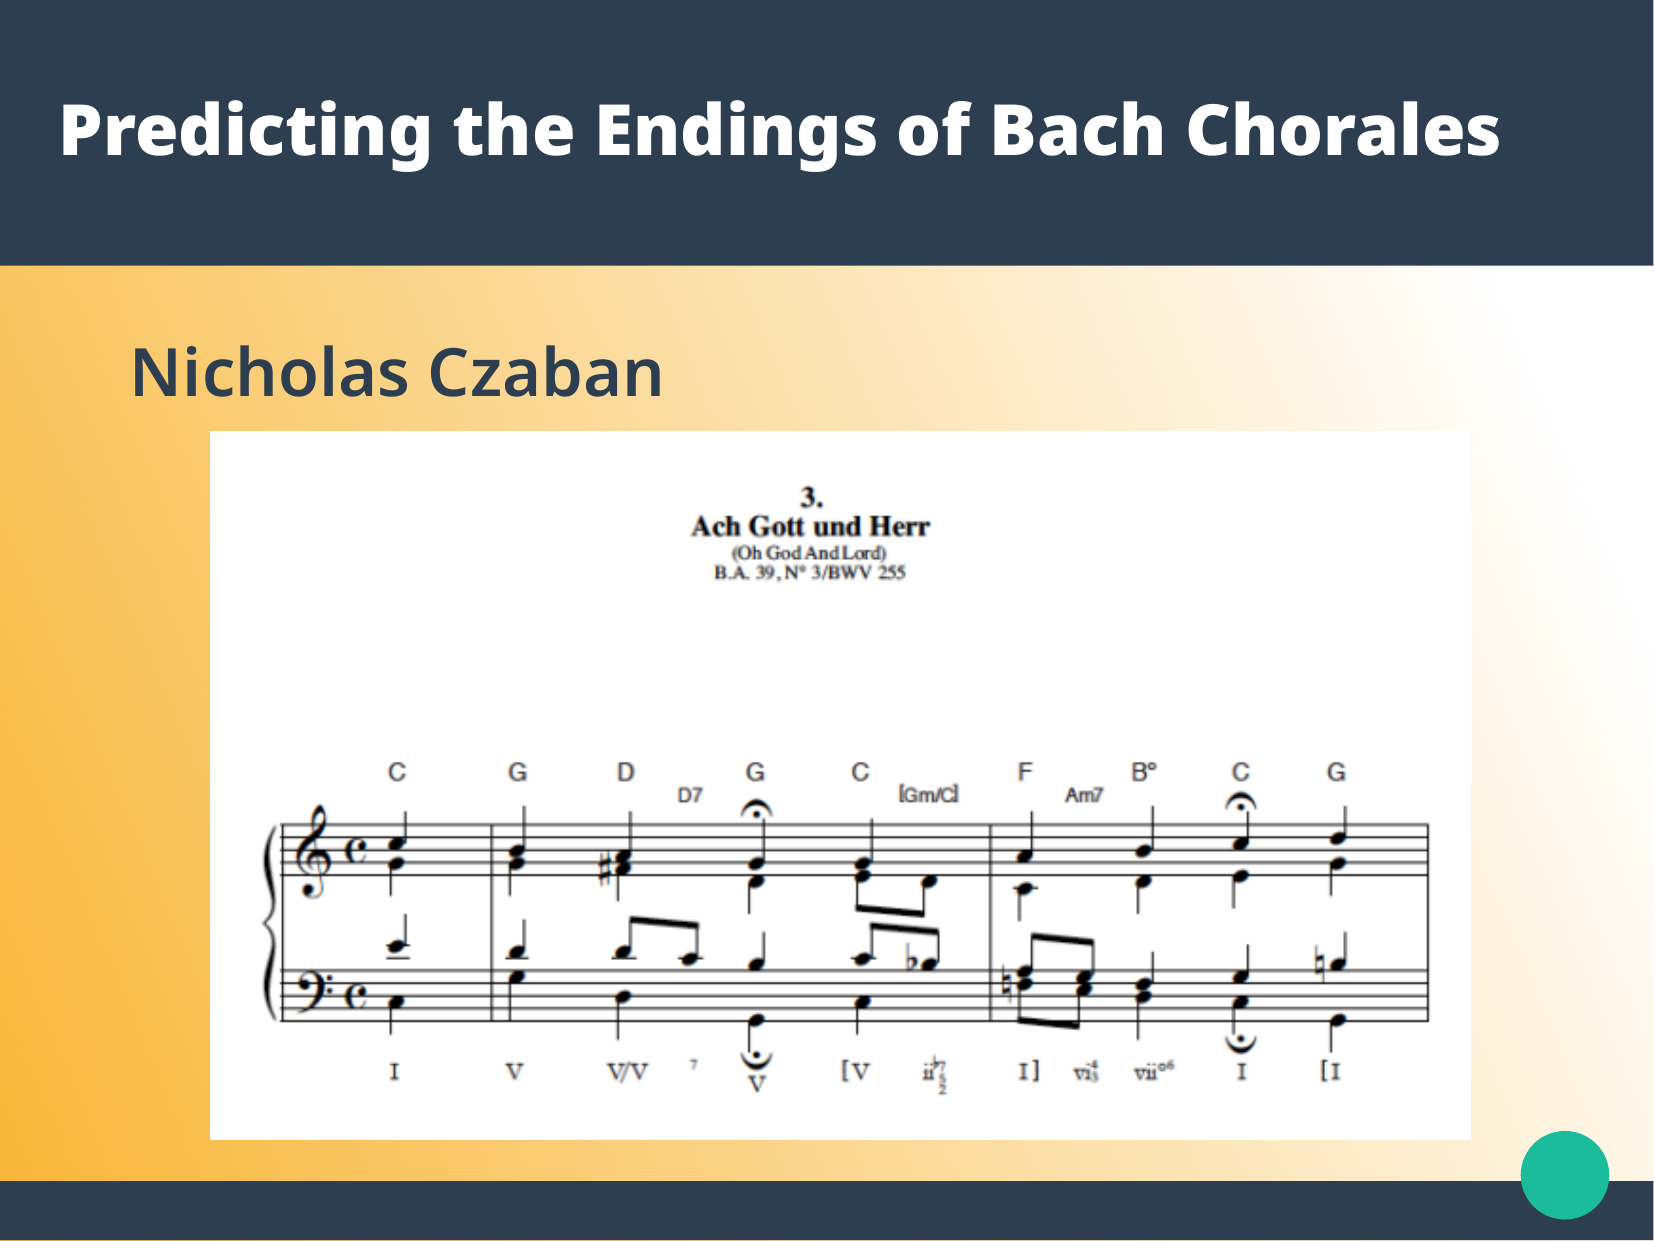

# Predicting the Endings of Bach Chorales
Nicholas Czaban